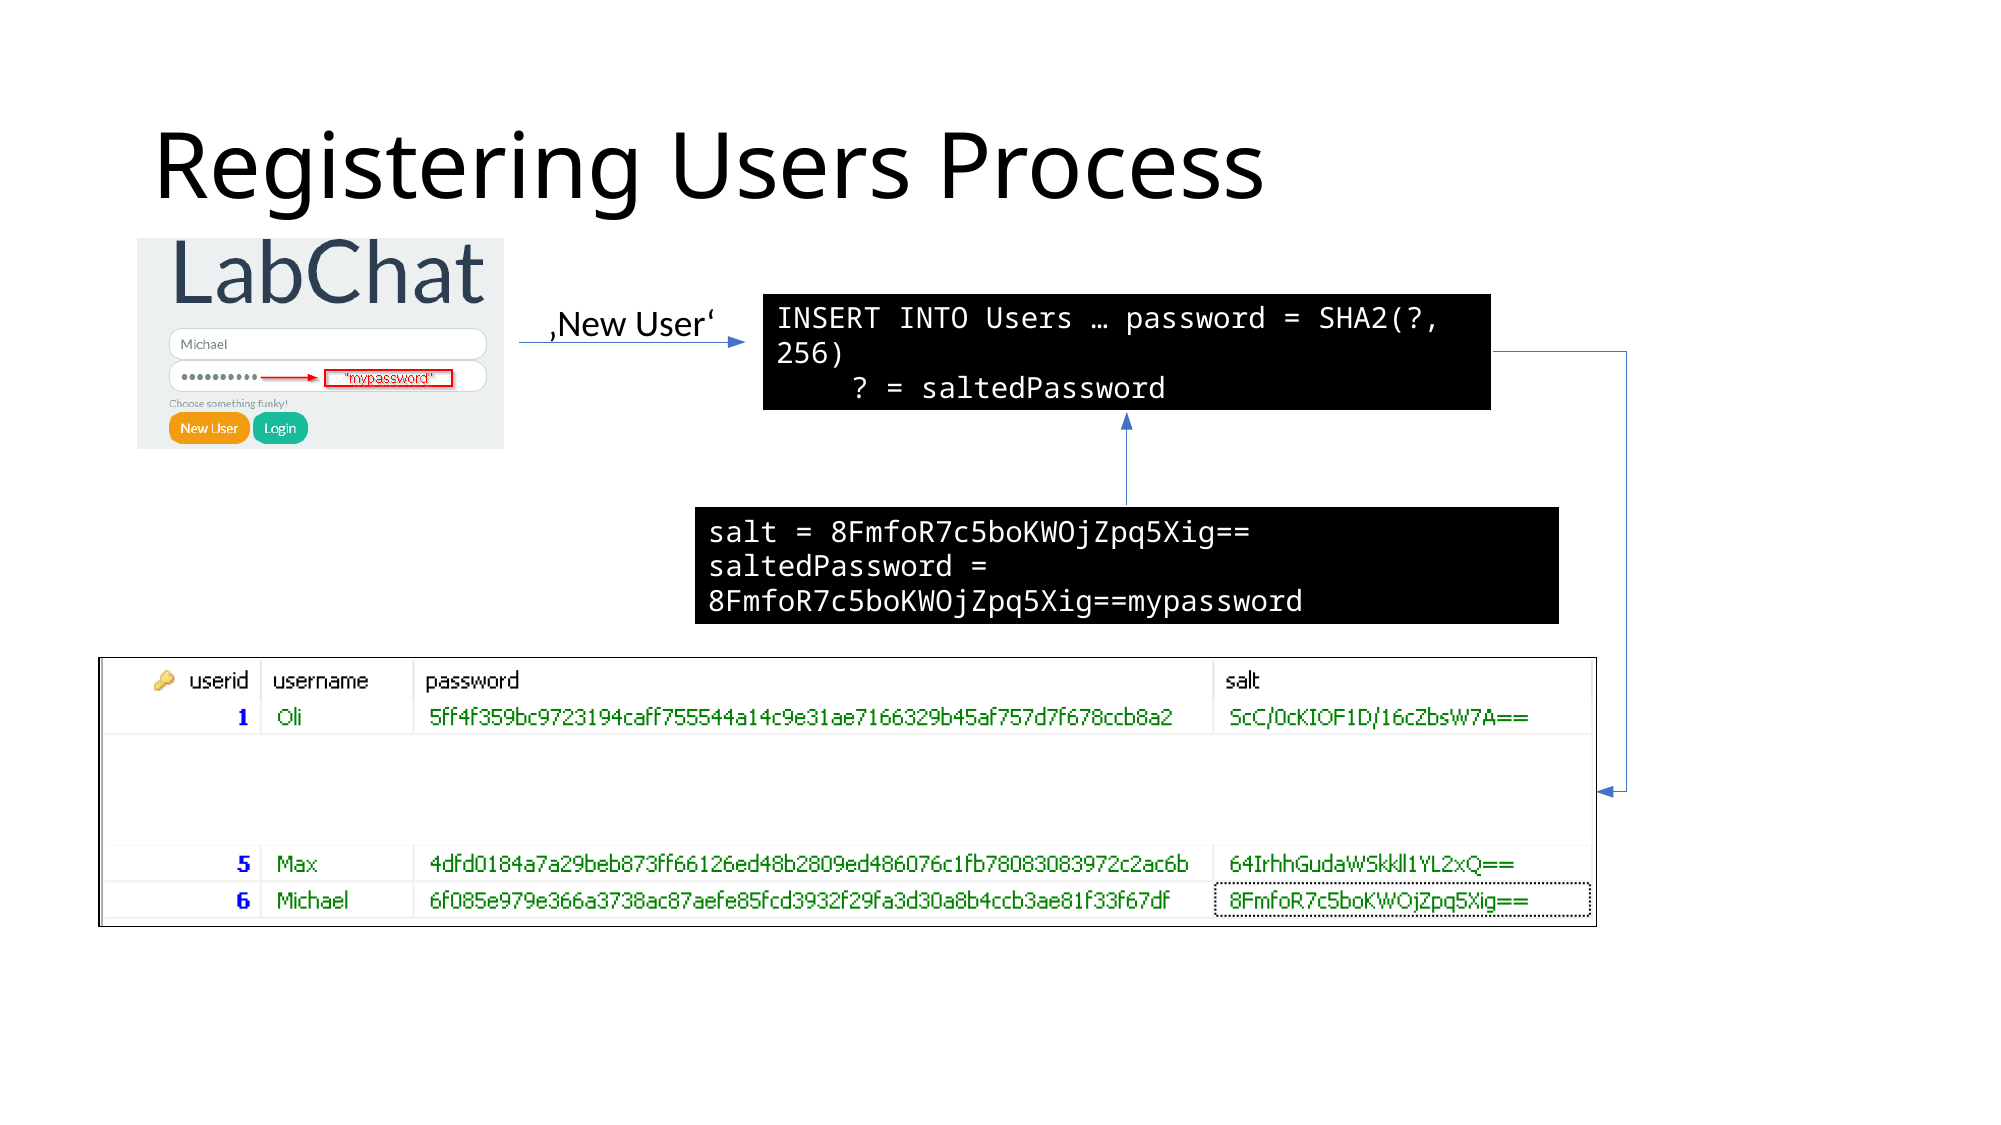

# Registering Users Process
‚New User‘
INSERT INTO Users … password = SHA2(?, 256)
	? = saltedPassword
salt = 8FmfoR7c5boKWOjZpq5Xig==
saltedPassword = 8FmfoR7c5boKWOjZpq5Xig==mypassword